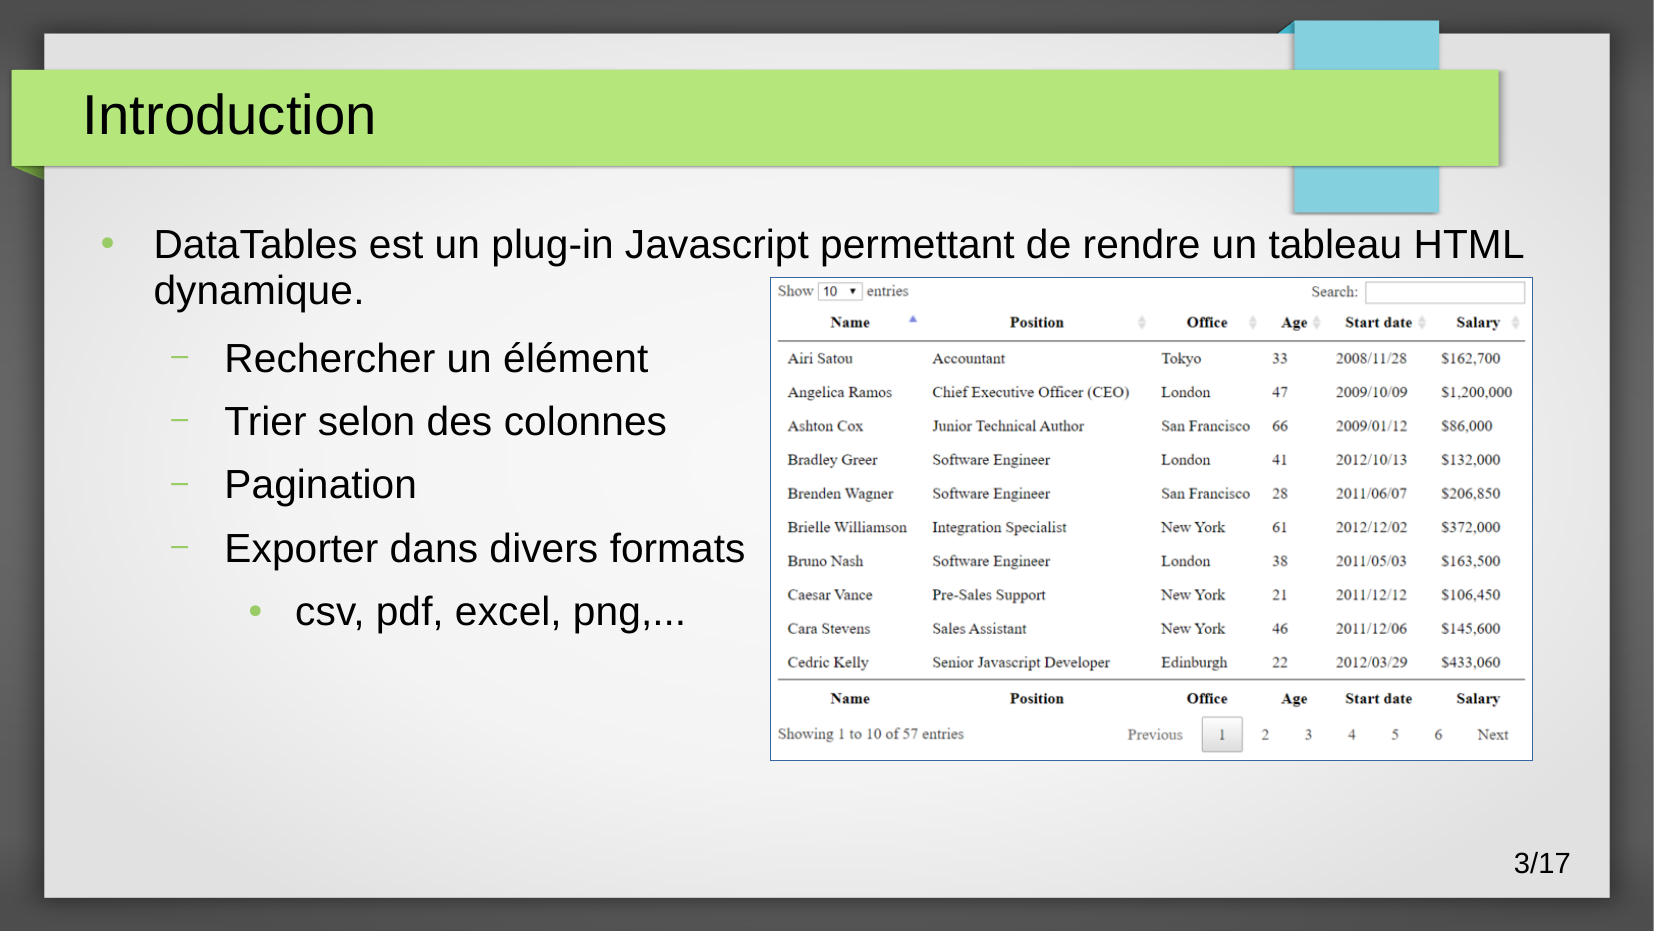

# Introduction
DataTables est un plug-in Javascript permettant de rendre un tableau HTML dynamique.
Rechercher un élément
Trier selon des colonnes
Pagination
Exporter dans divers formats
csv, pdf, excel, png,...
3